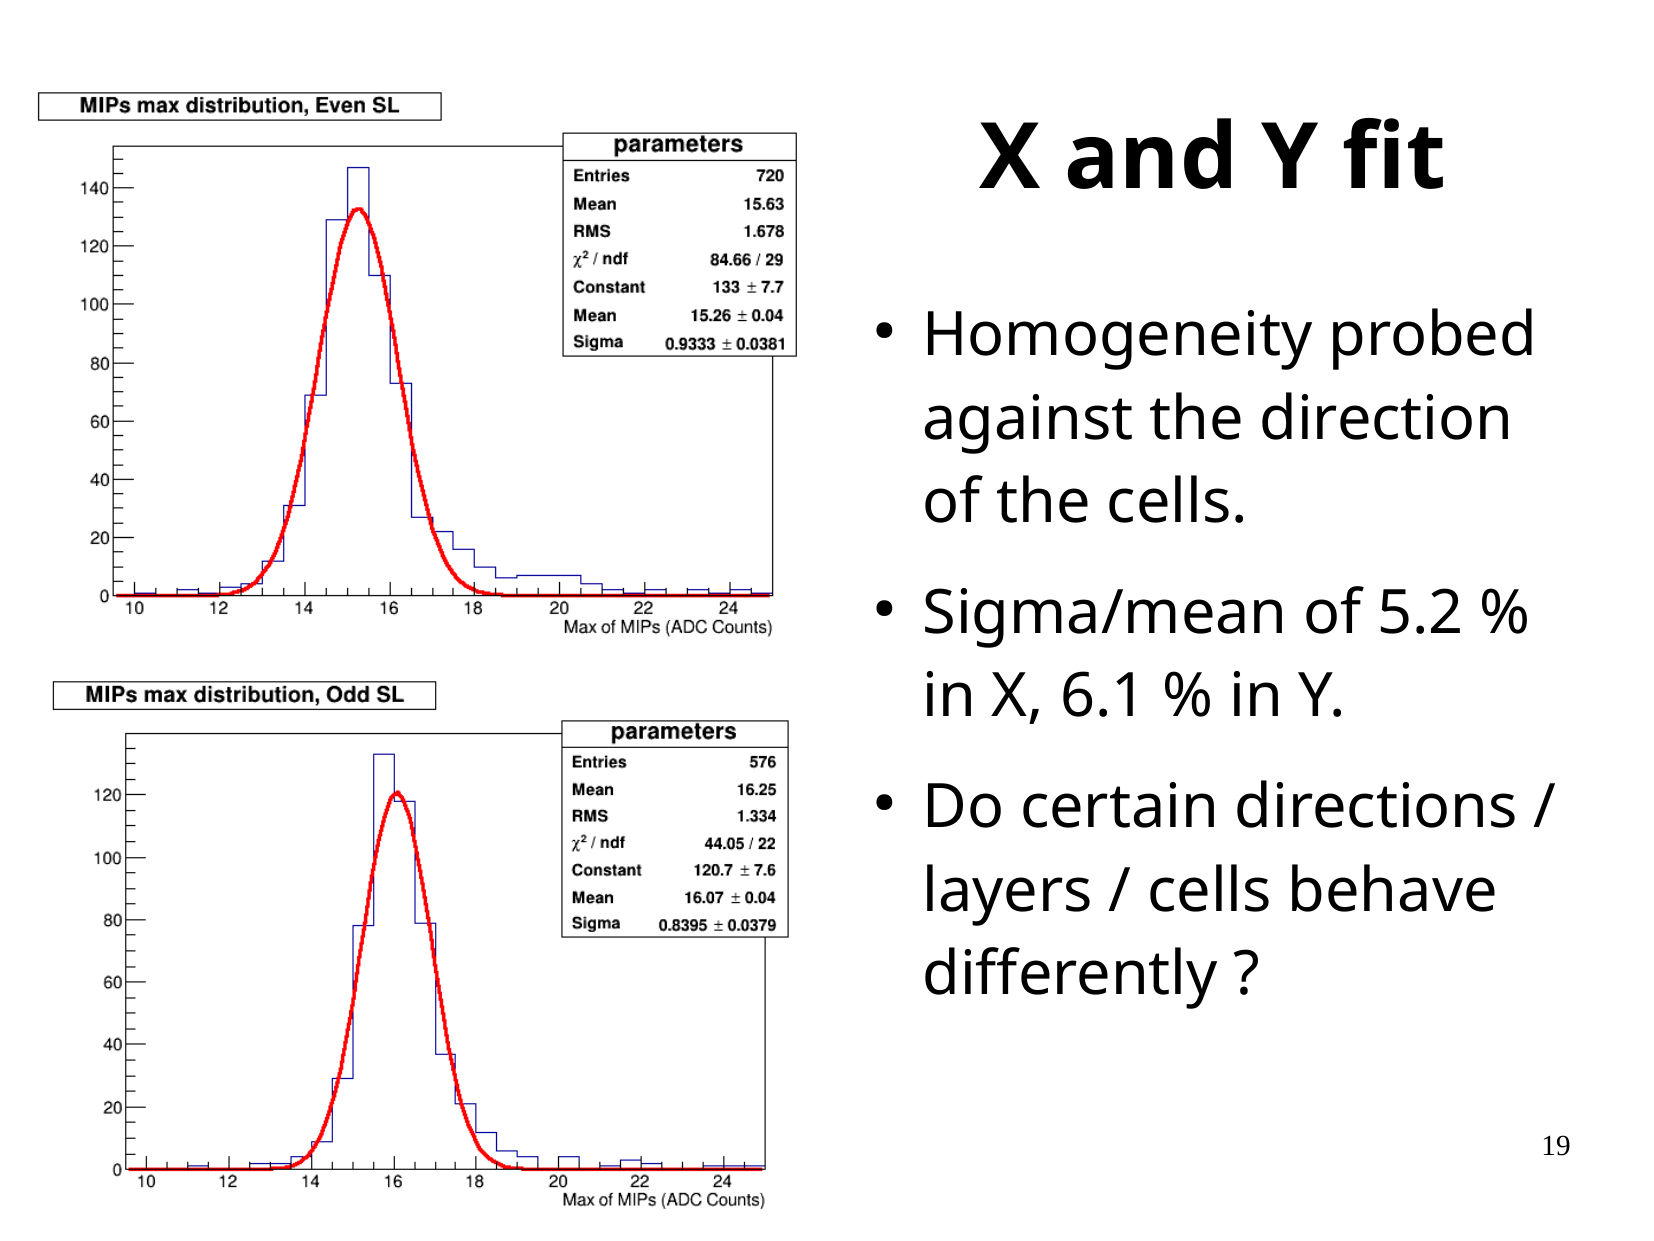

# X and Y fit
Homogeneity probed against the direction of the cells.
Sigma/mean of 5.2 % in X, 6.1 % in Y.
Do certain directions / layers / cells behave differently ?
19